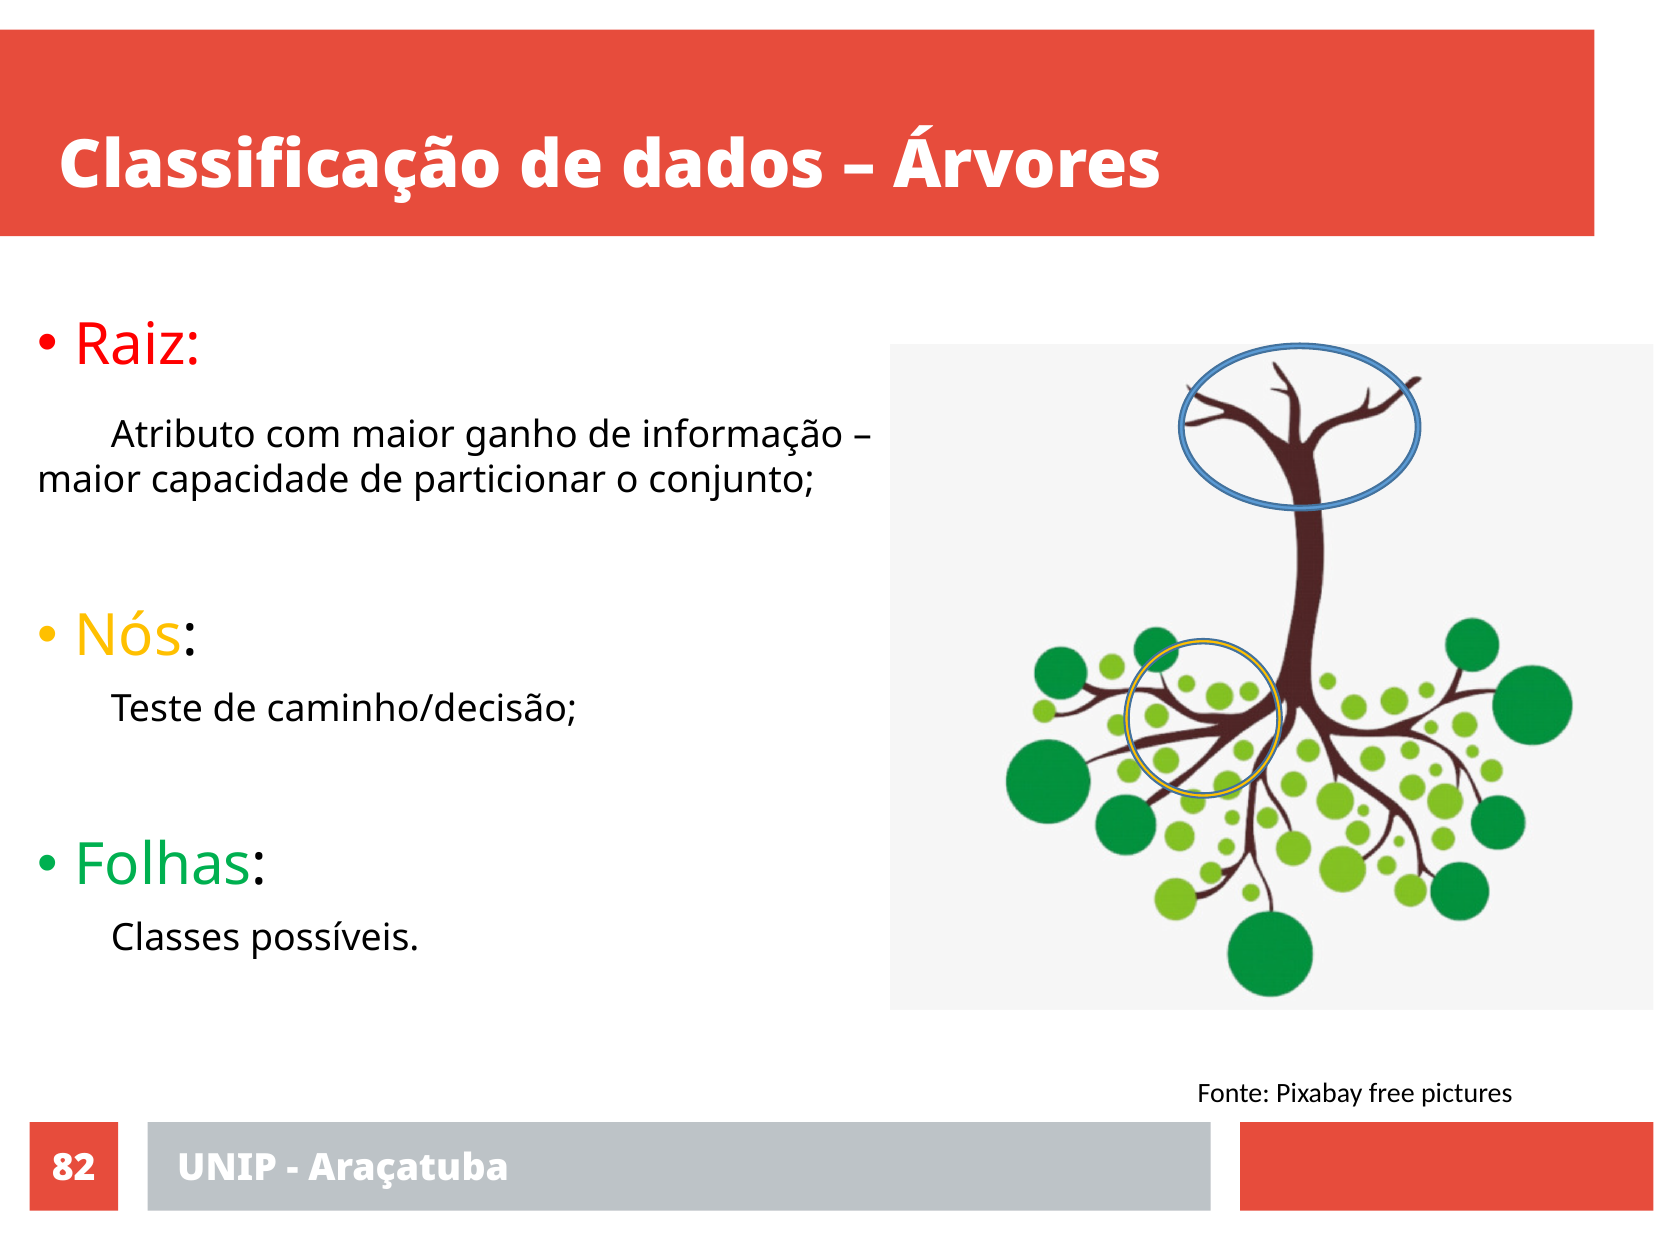

# Classificação de dados – Árvores
Raiz:
	Atributo com maior ganho de informação – maior capacidade de particionar o conjunto;
Nós:
	Teste de caminho/decisão;
Folhas:
	Classes possíveis.
Fonte: Pixabay free pictures
82
UNIP - Araçatuba